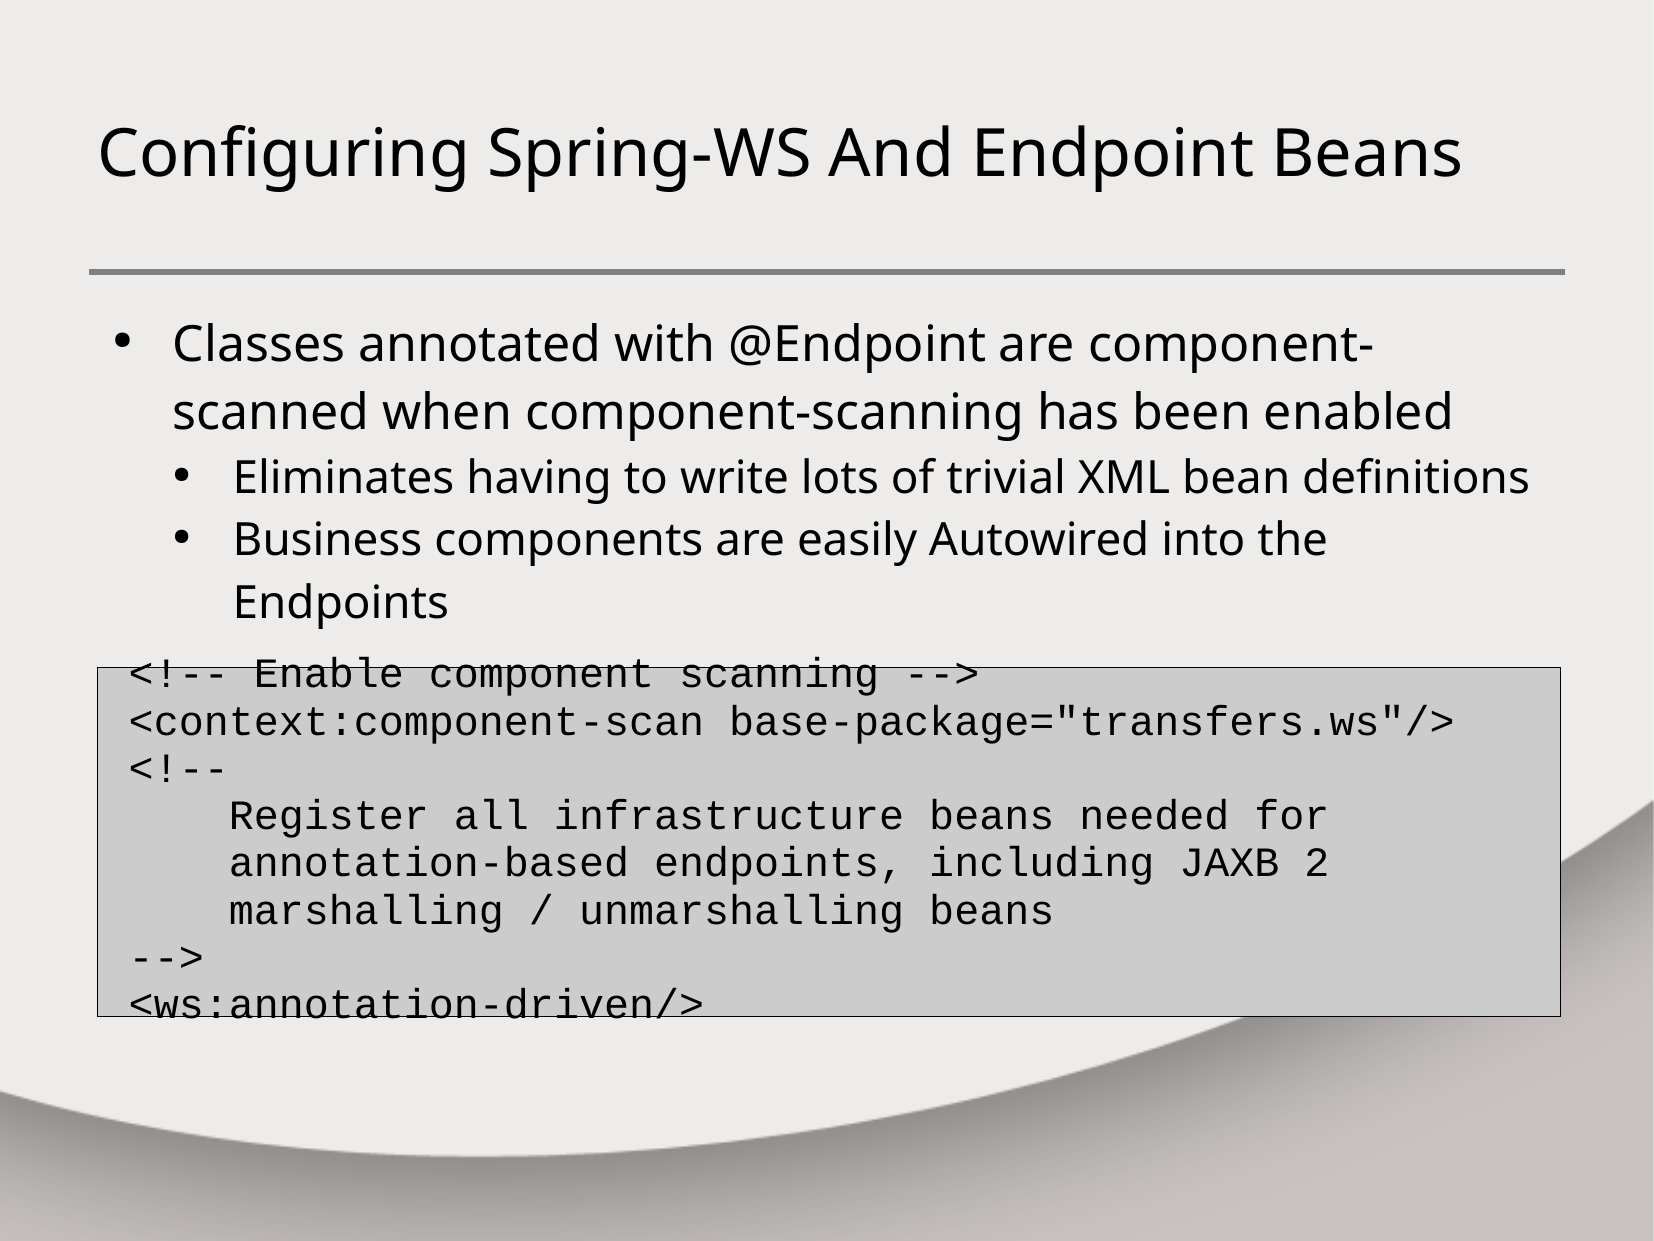

# Configuring Spring-WS And Endpoint Beans
Classes annotated with @Endpoint are component-scanned when component-scanning has been enabled
Eliminates having to write lots of trivial XML bean definitions
Business components are easily Autowired into the Endpoints
<!-- Enable component scanning -->
<context:component-scan base-package="transfers.ws"/>
<!--
 Register all infrastructure beans needed for
 annotation-based endpoints, including JAXB 2
 marshalling / unmarshalling beans
-->
<ws:annotation-driven/>